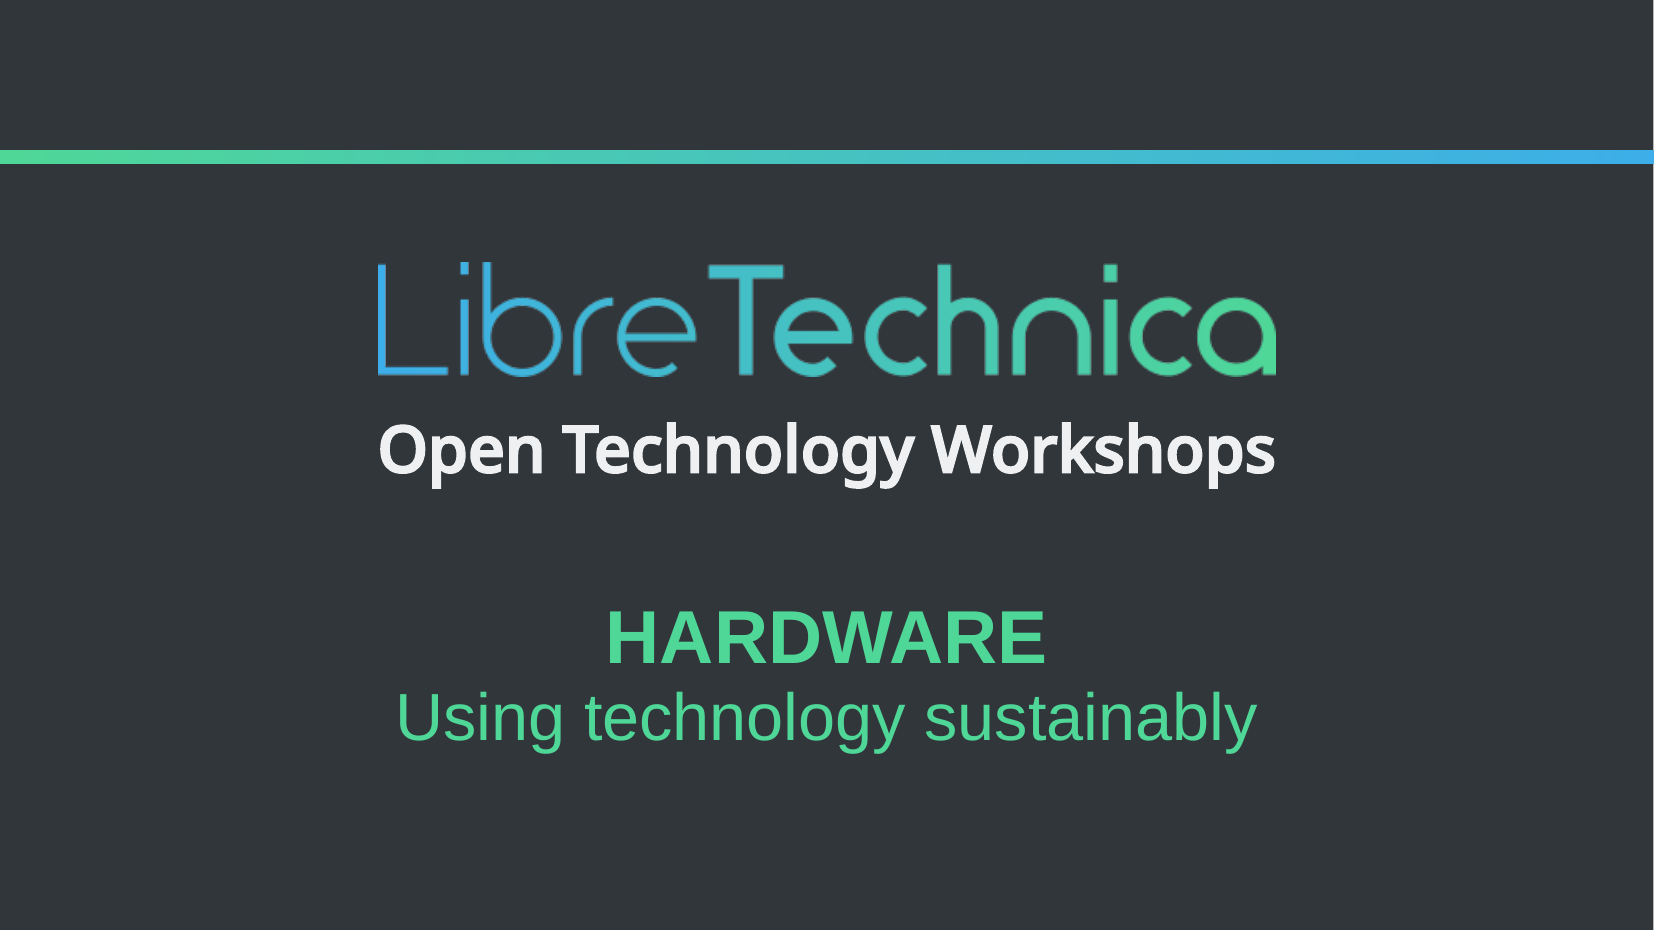

# Open Technology Workshops
HARDWARE
Using technology sustainably